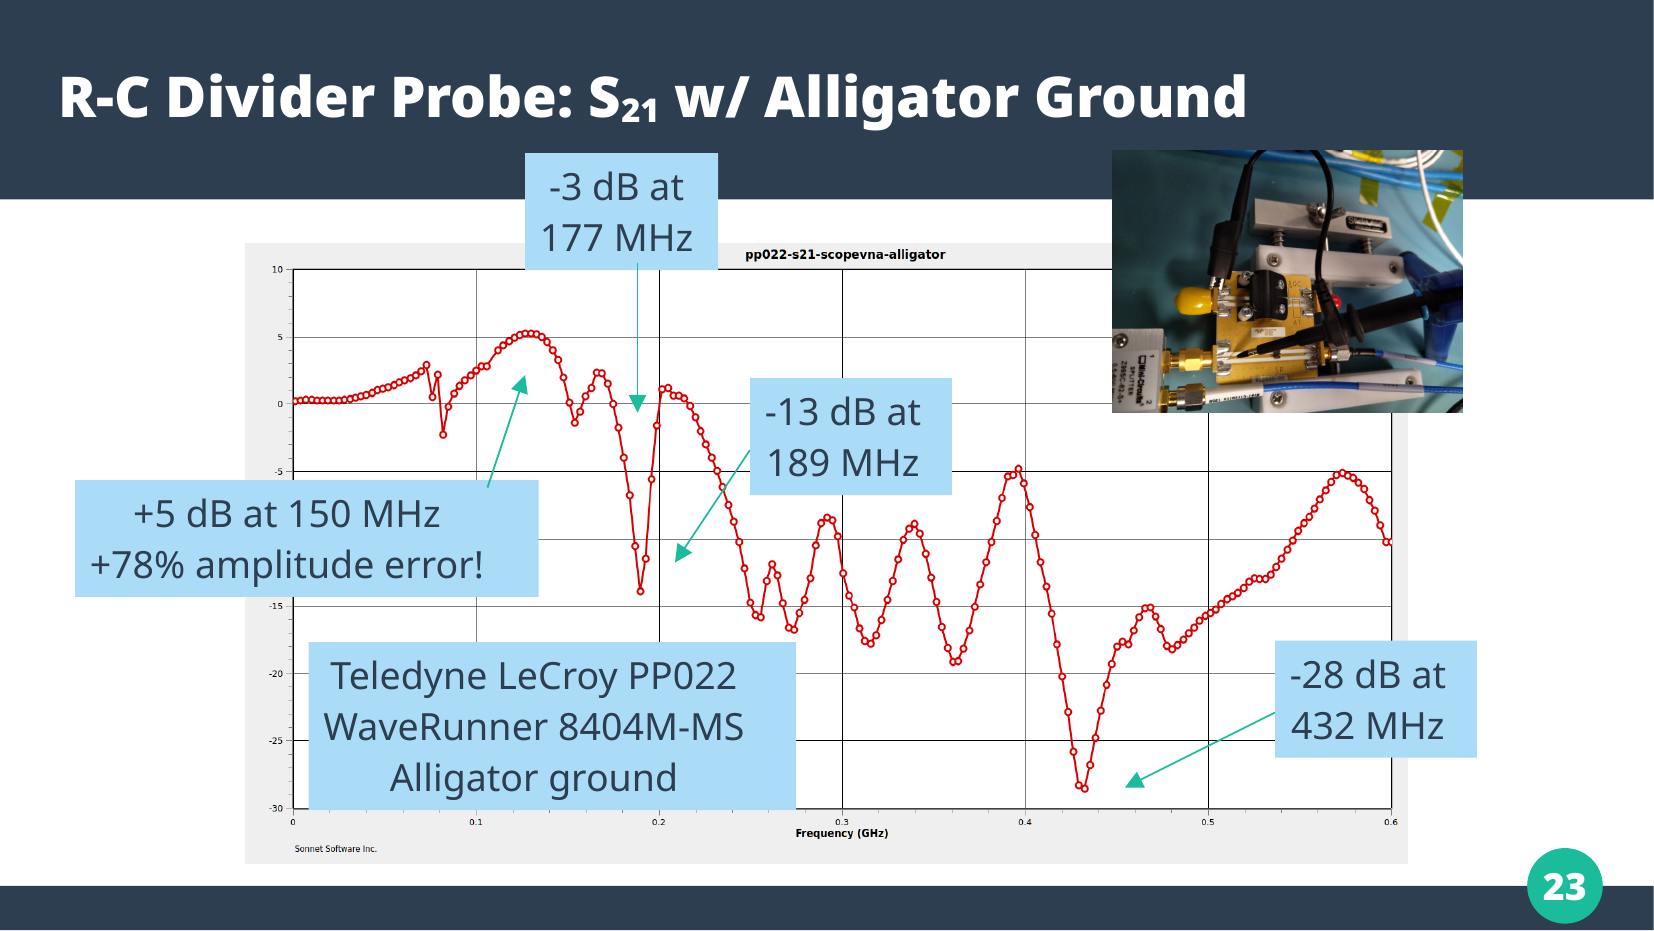

# R-C Divider Probe: S21 w/ Alligator Ground
-3 dB at
177 MHz
-13 dB at
189 MHz
+5 dB at 150 MHz
+78% amplitude error!
-28 dB at
432 MHz
Teledyne LeCroy PP022
WaveRunner 8404M-MS
Alligator ground